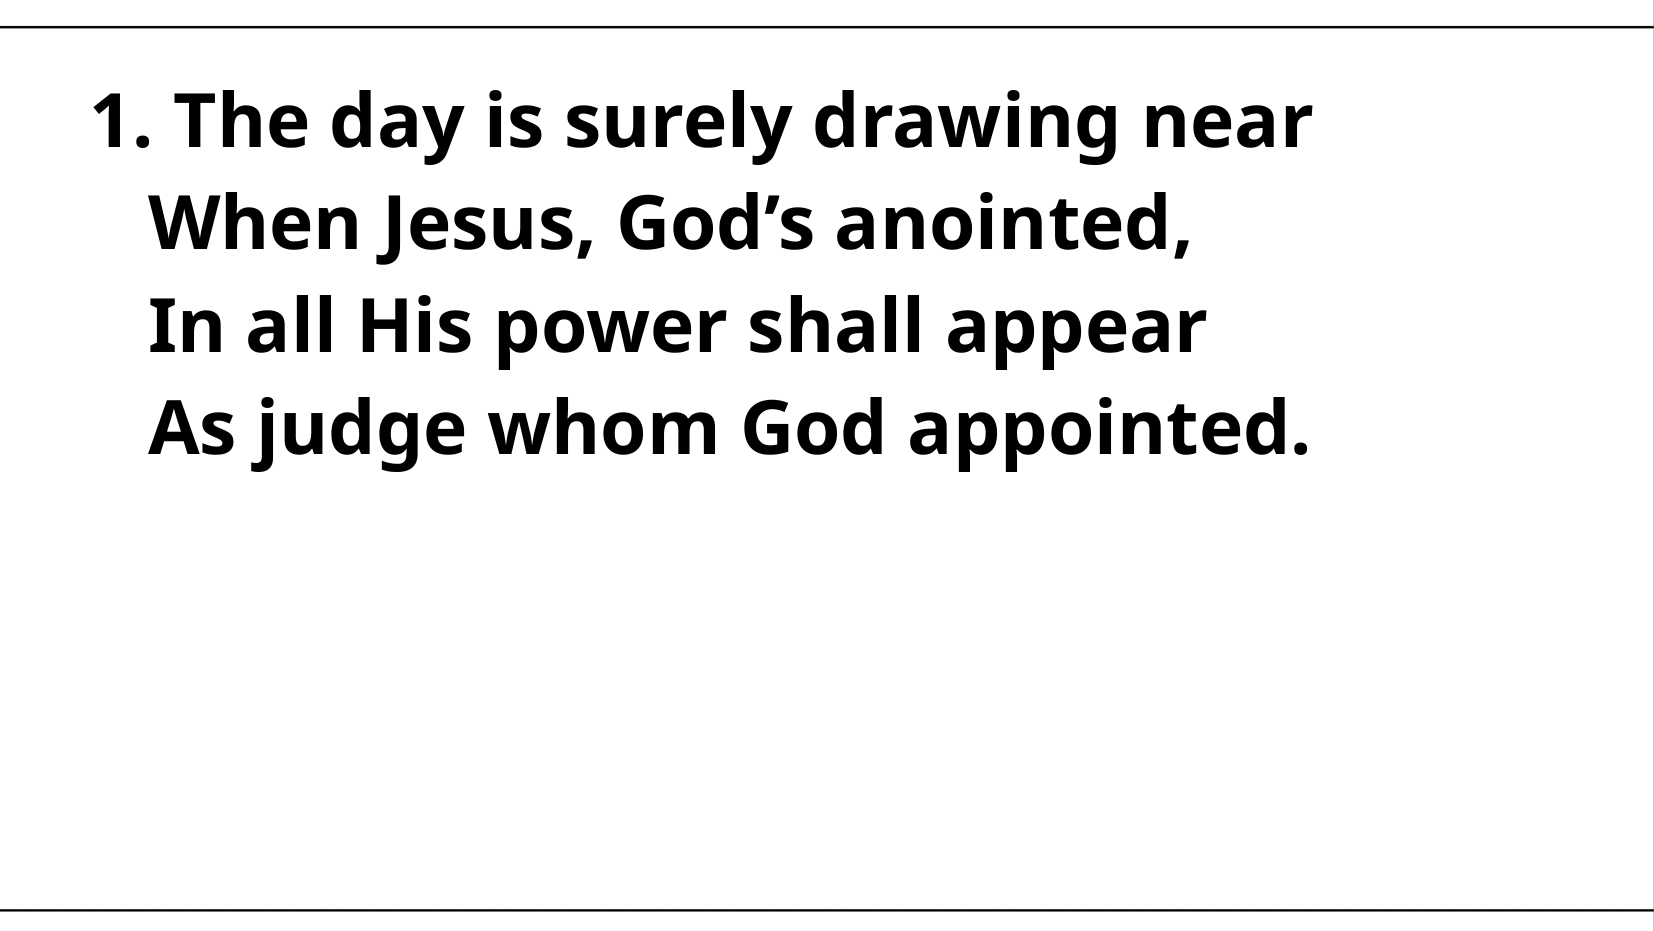

1. The day is surely drawing near
 When Jesus, God’s anointed,
 In all His power shall appear
 As judge whom God appointed.